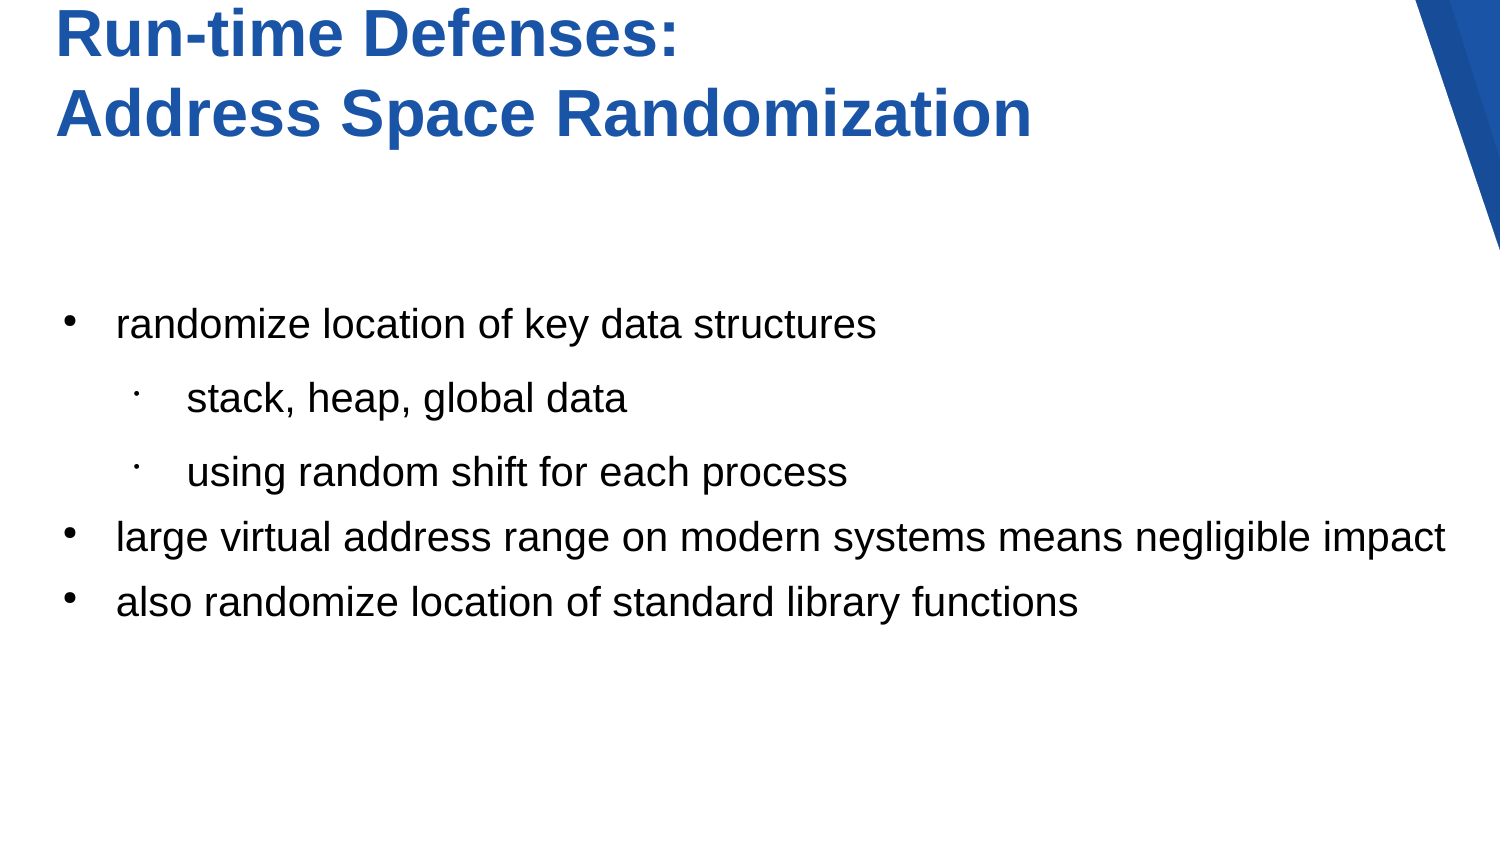

Run-time Defenses:
Address Space Randomization
# randomize location of key data structures
stack, heap, global data
using random shift for each process
large virtual address range on modern systems means negligible impact
also randomize location of standard library functions